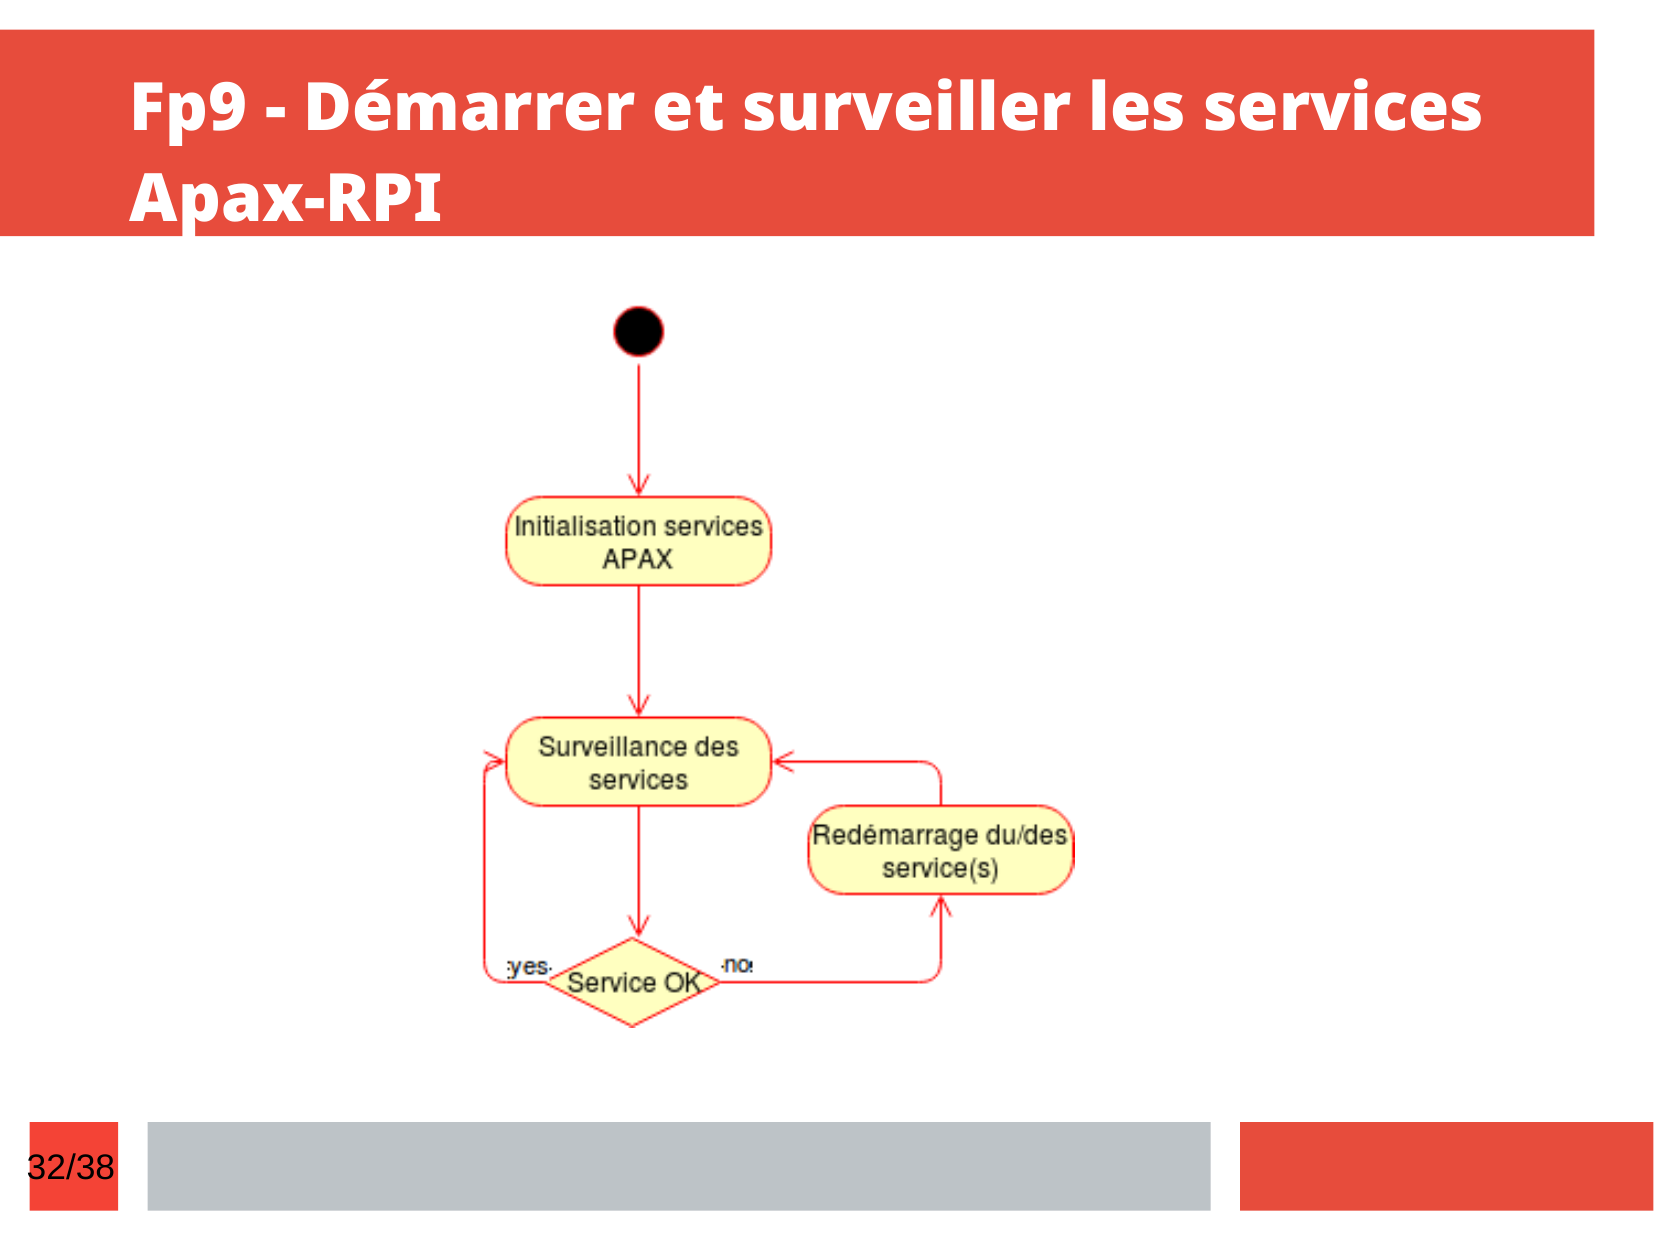

# Fp9 - Démarrer et surveiller les services Apax-RPI